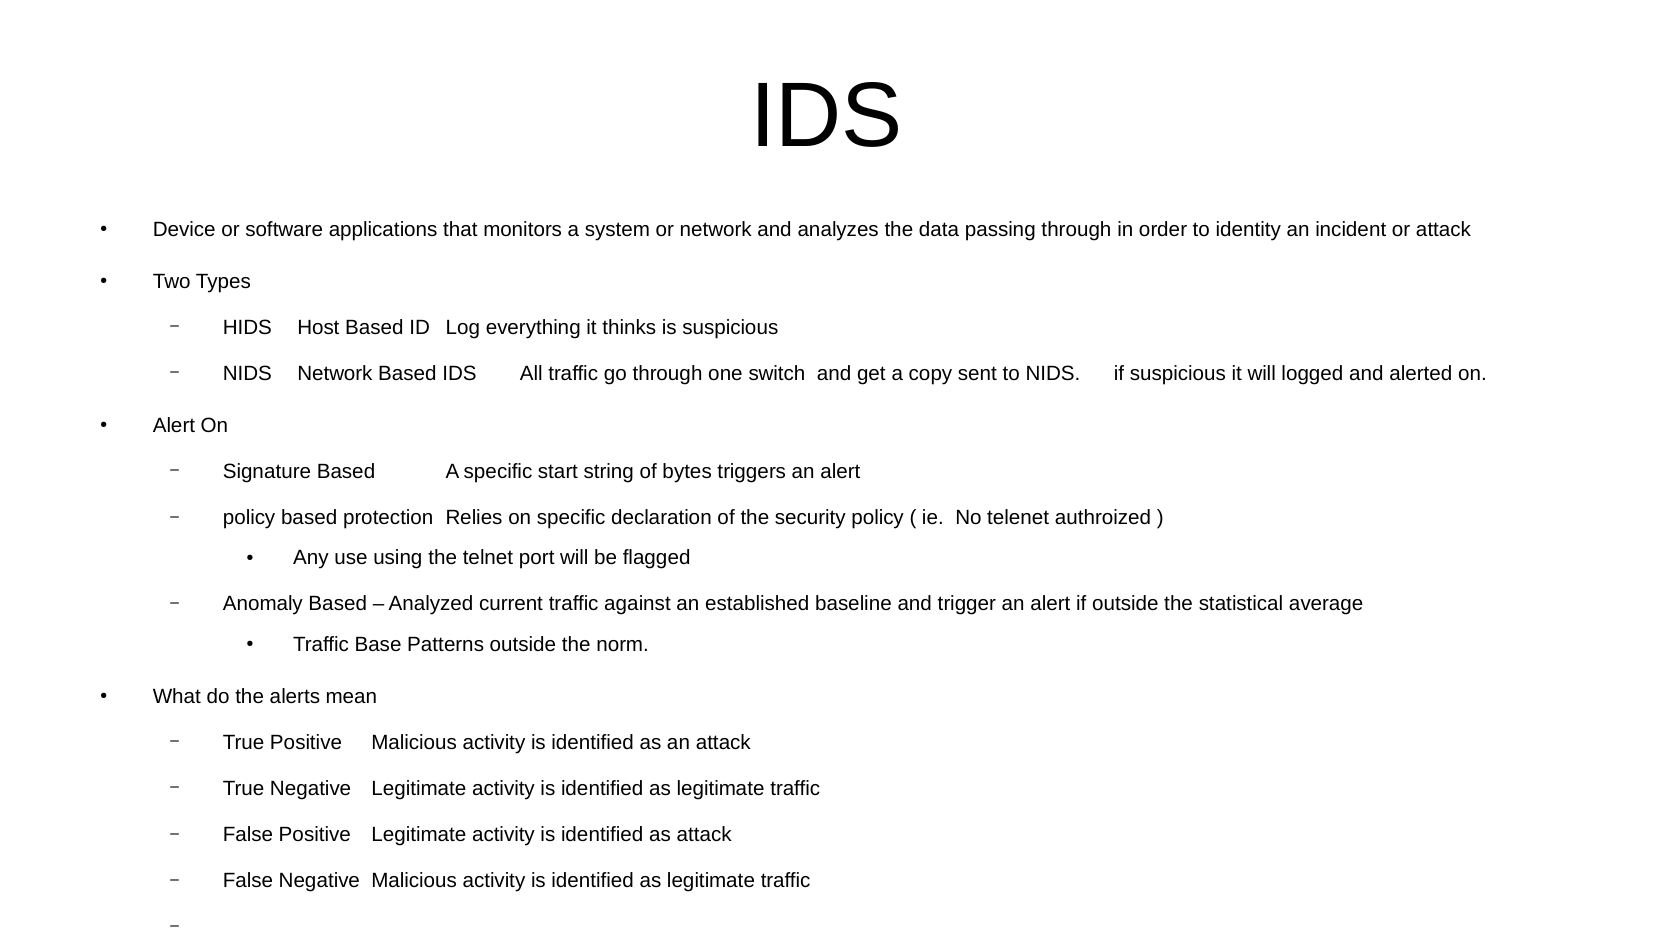

# IDS
Device or software applications that monitors a system or network and analyzes the data passing through in order to identity an incident or attack
Two Types
HIDS					Host Based ID				Log everything it thinks is suspicious
NIDS					Network Based IDS			All traffic go through one switch 	and get a copy sent to NIDS. 											if suspicious it will logged and alerted on.
Alert On
Signature Based		A specific start string of bytes triggers an alert
policy based protection 		Relies on specific declaration of the security policy ( ie. No telenet authroized )
Any use using the telnet port will be flagged
Anomaly Based – Analyzed current traffic against an established baseline and trigger an alert if outside the statistical average
Traffic Base Patterns outside the norm.
What do the alerts mean
True Positive				Malicious activity is identified as an attack
True Negative				Legitimate activity is identified as legitimate traffic
False Positive				Legitimate activity is identified as attack
False Negative 				Malicious activity is identified as legitimate traffic